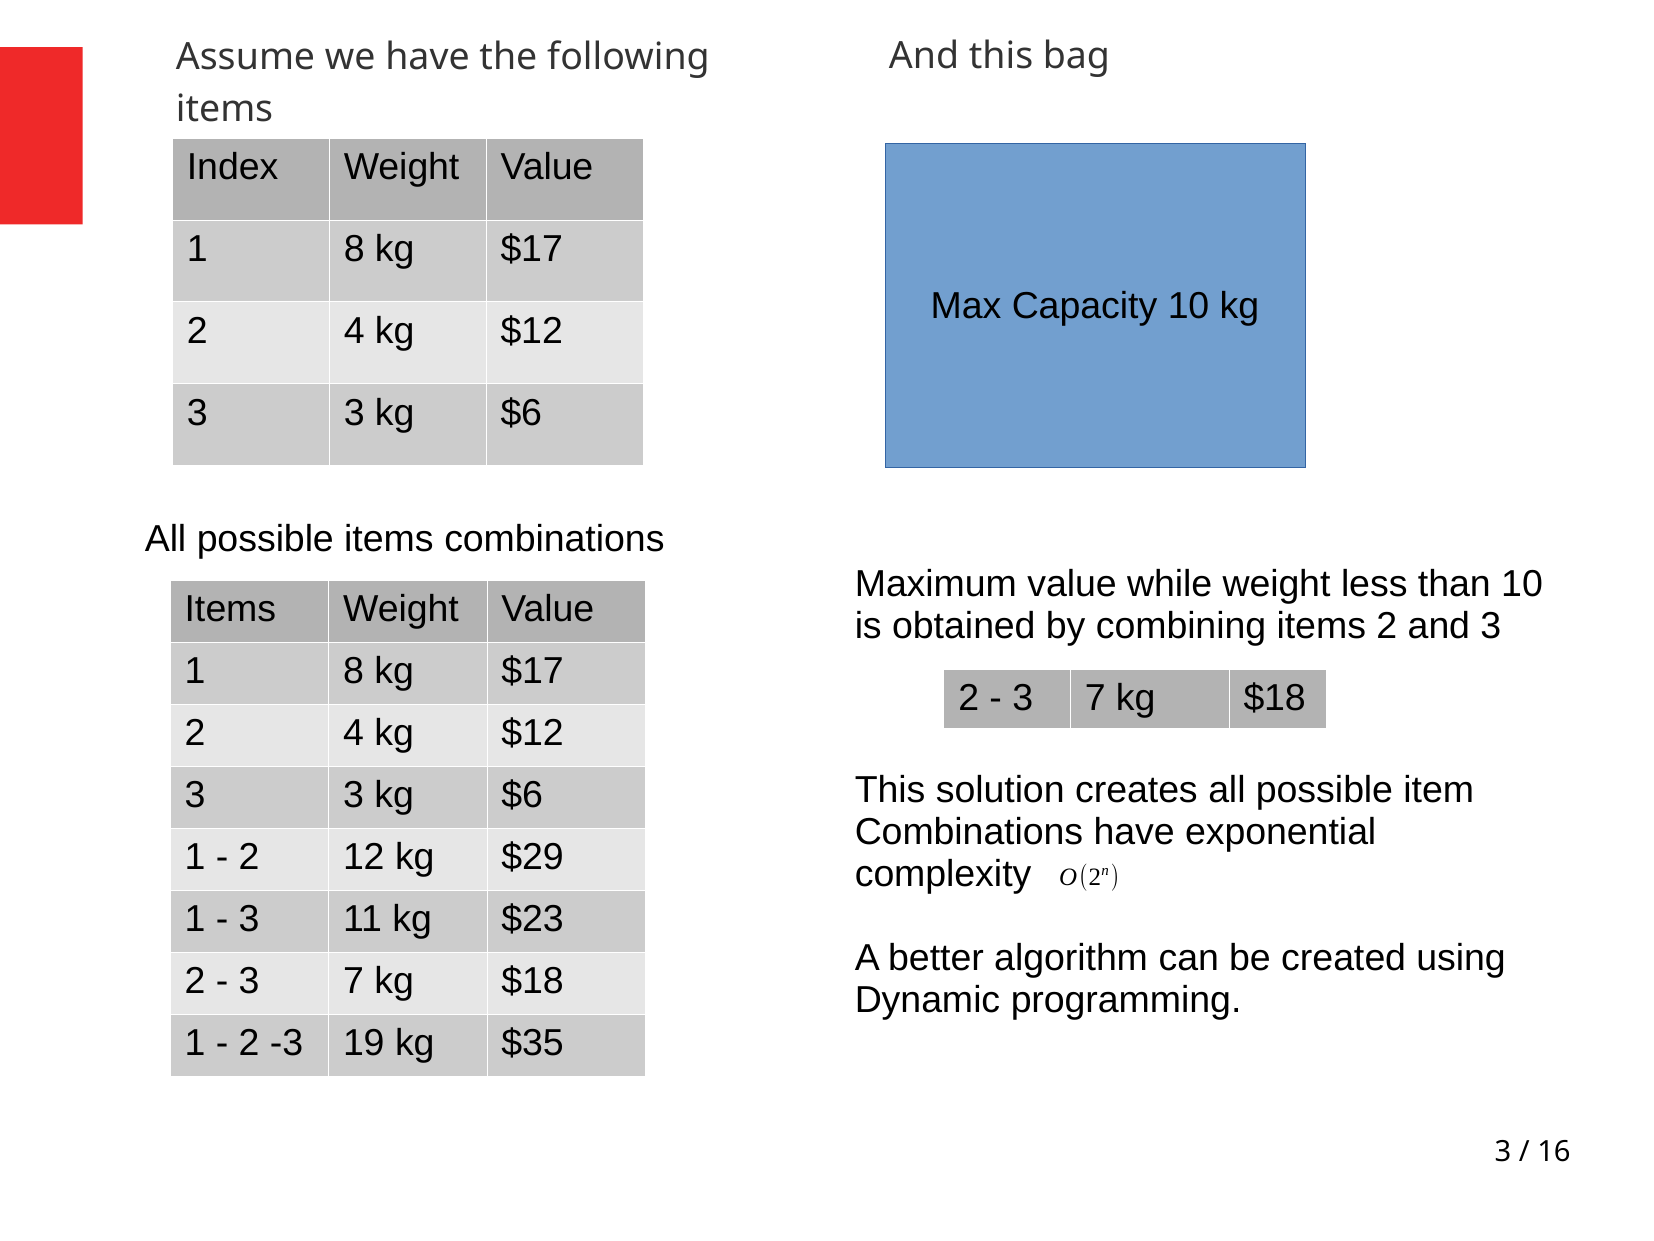

And this bag
# Assume we have the following items
| Index | Weight | Value |
| --- | --- | --- |
| 1 | 8 kg | $17 |
| 2 | 4 kg | $12 |
| 3 | 3 kg | $6 |
Max Capacity 10 kg
All possible items combinations
Maximum value while weight less than 10
is obtained by combining items 2 and 3
| Items | Weight | Value |
| --- | --- | --- |
| 1 | 8 kg | $17 |
| 2 | 4 kg | $12 |
| 3 | 3 kg | $6 |
| 1 - 2 | 12 kg | $29 |
| 1 - 3 | 11 kg | $23 |
| 2 - 3 | 7 kg | $18 |
| 1 - 2 -3 | 19 kg | $35 |
| 2 - 3 | 7 kg | $18 |
| --- | --- | --- |
This solution creates all possible item
Combinations have exponential
complexity
A better algorithm can be created using
Dynamic programming.
3